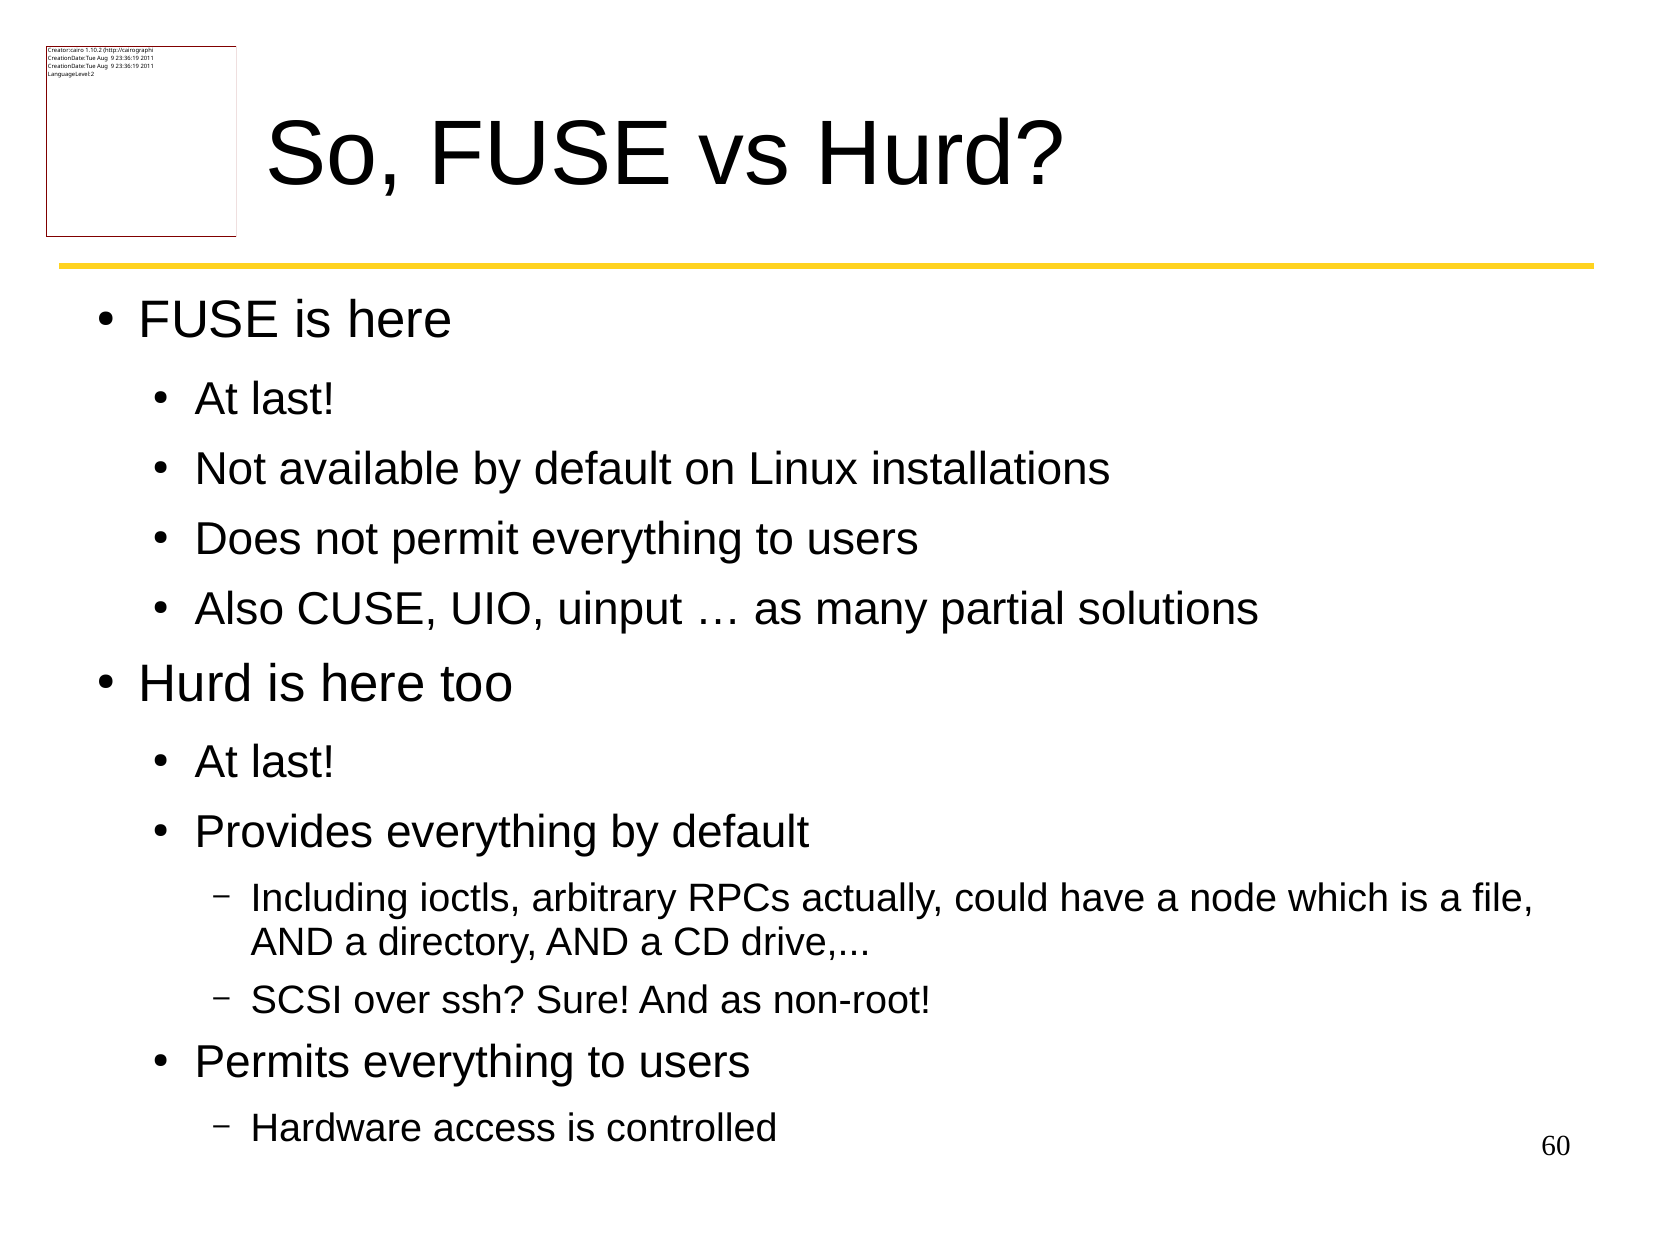

# So, FUSE vs Hurd?
FUSE is here
At last!
Not available by default on Linux installations
Does not permit everything to users
Also CUSE, UIO, uinput … as many partial solutions
Hurd is here too
At last!
Provides everything by default
Including ioctls, arbitrary RPCs actually, could have a node which is a file, AND a directory, AND a CD drive,...
SCSI over ssh? Sure! And as non-root!
Permits everything to users
Hardware access is controlled
60